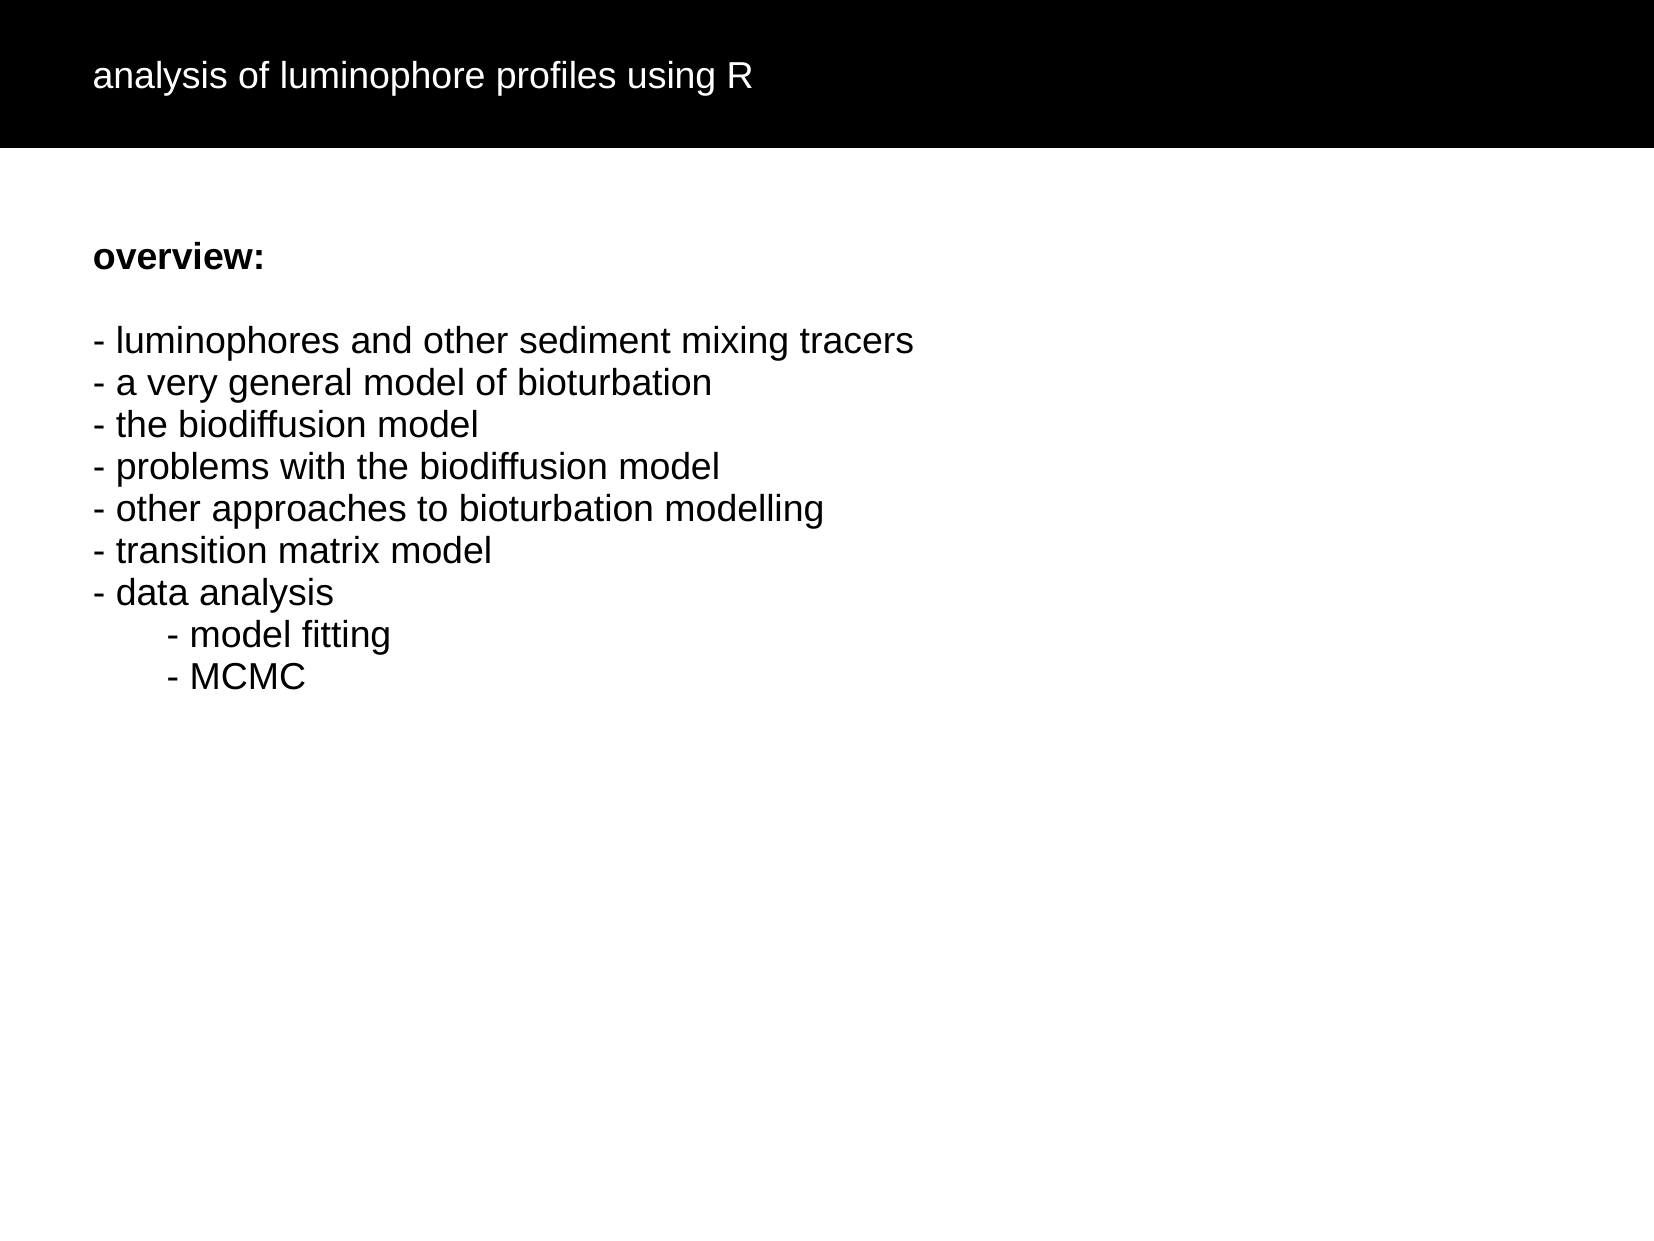

analysis of luminophore profiles using R
overview:
- luminophores and other sediment mixing tracers
- a very general model of bioturbation
- the biodiffusion model
- problems with the biodiffusion model
- other approaches to bioturbation modelling
- transition matrix model
- data analysis
	- model fitting
	- MCMC